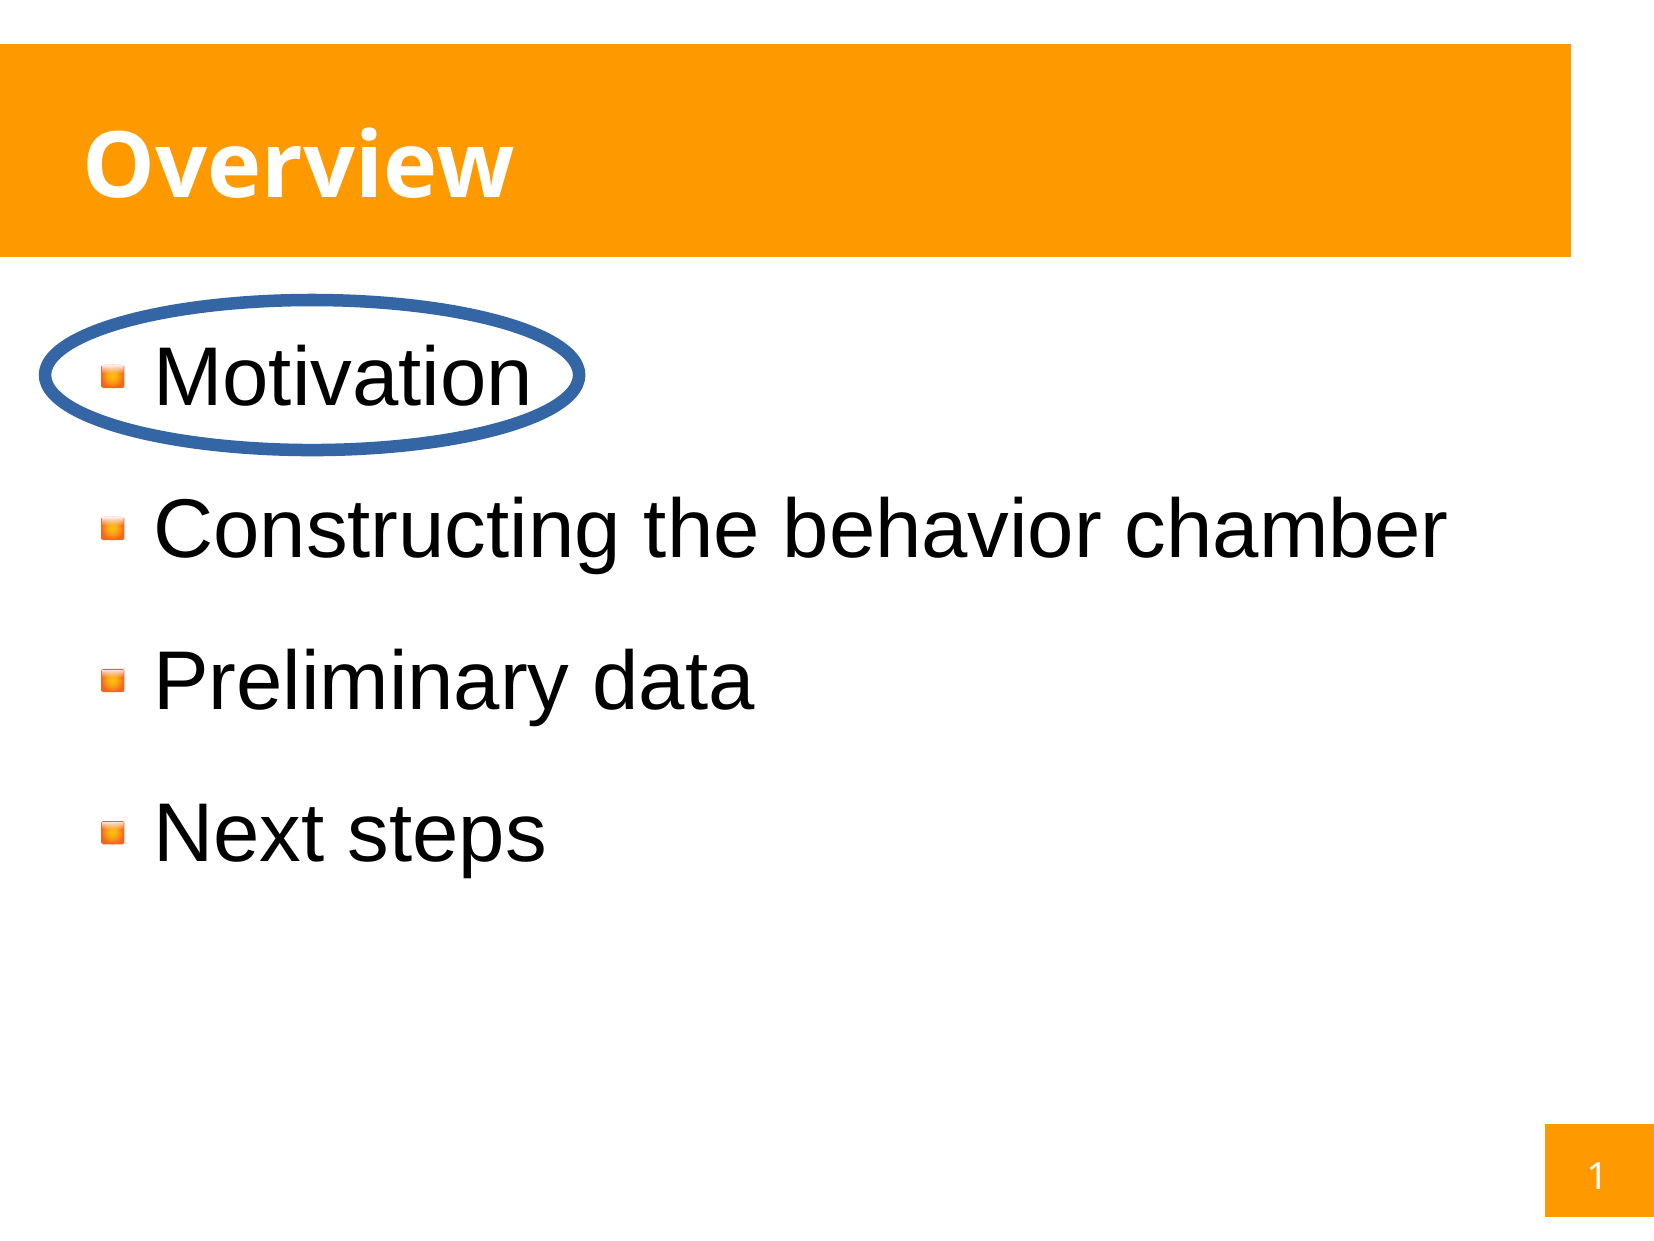

# Overview
Motivation
Constructing the behavior chamber
Preliminary data
Next steps
1